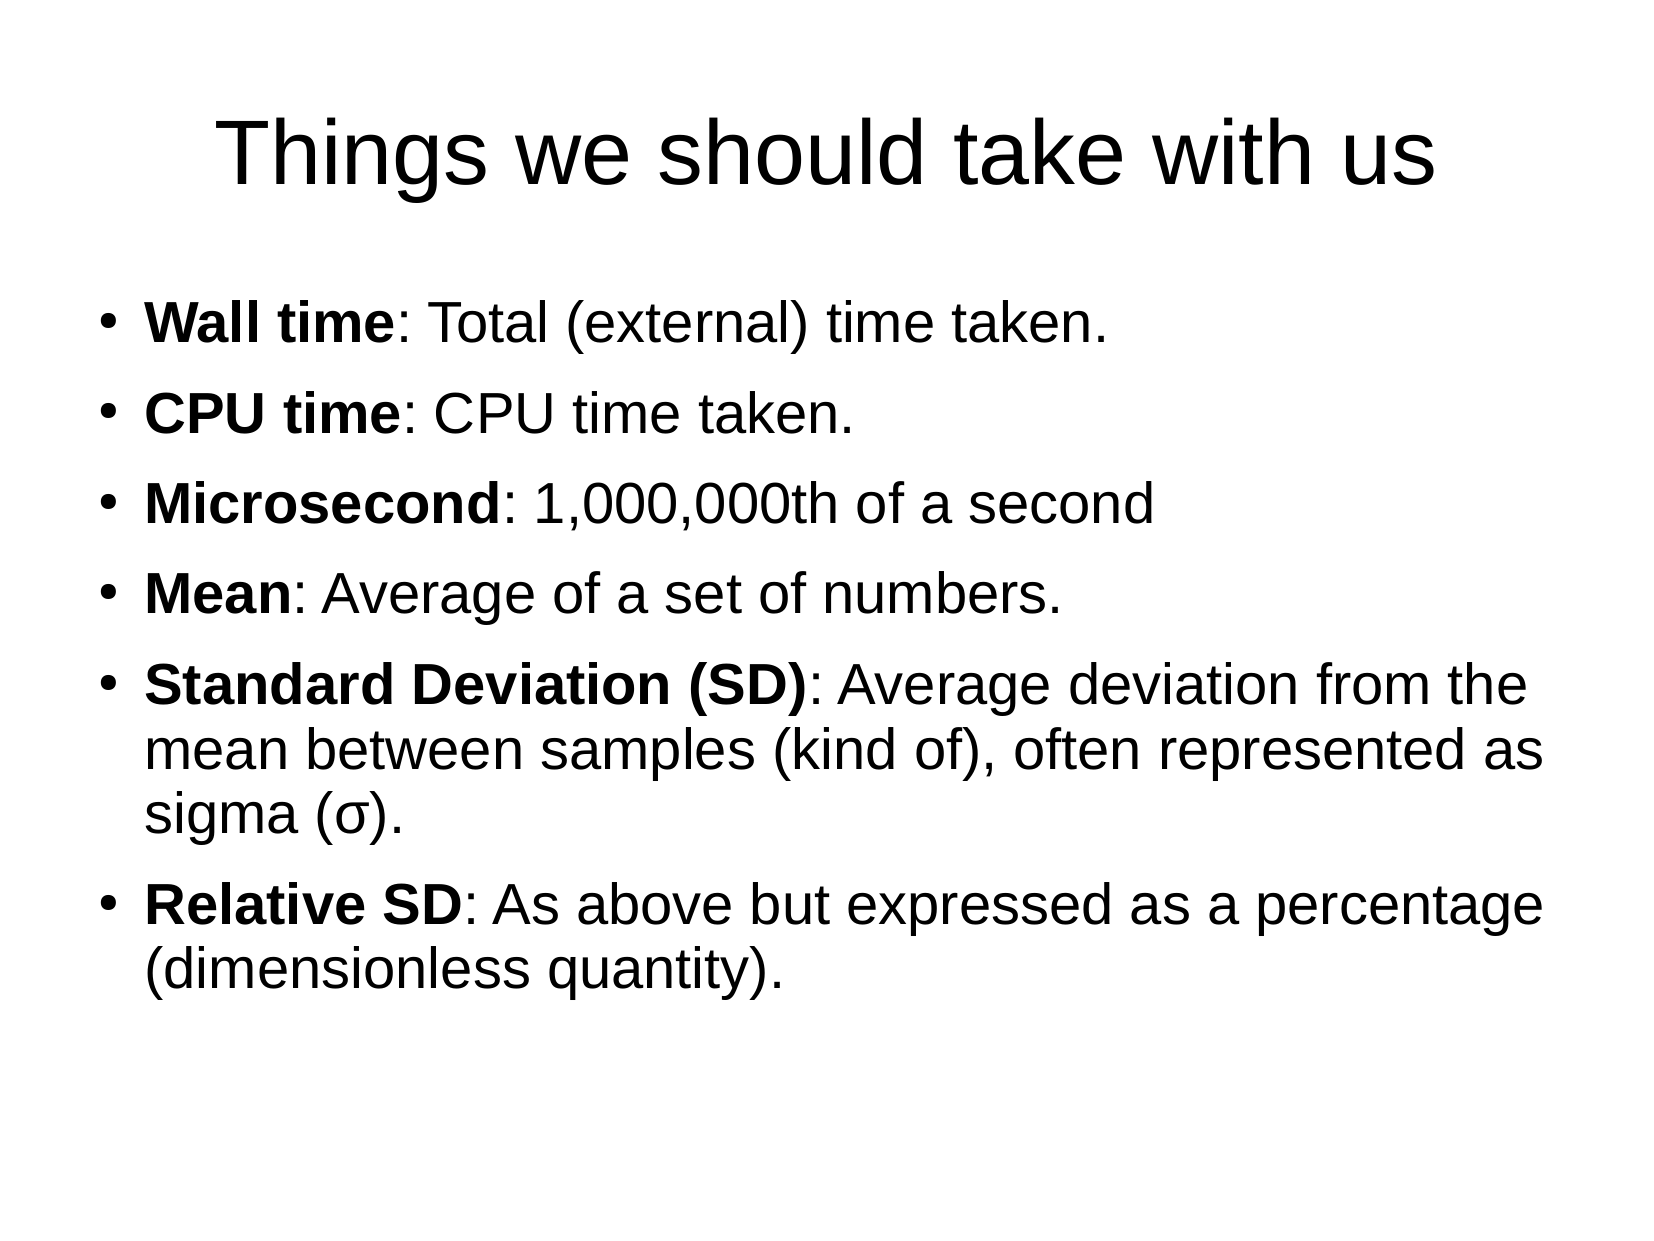

# Things we should take with us
Wall time: Total (external) time taken.
CPU time: CPU time taken.
Microsecond: 1,000,000th of a second
Mean: Average of a set of numbers.
Standard Deviation (SD): Average deviation from the mean between samples (kind of), often represented as sigma (σ).
Relative SD: As above but expressed as a percentage (dimensionless quantity).